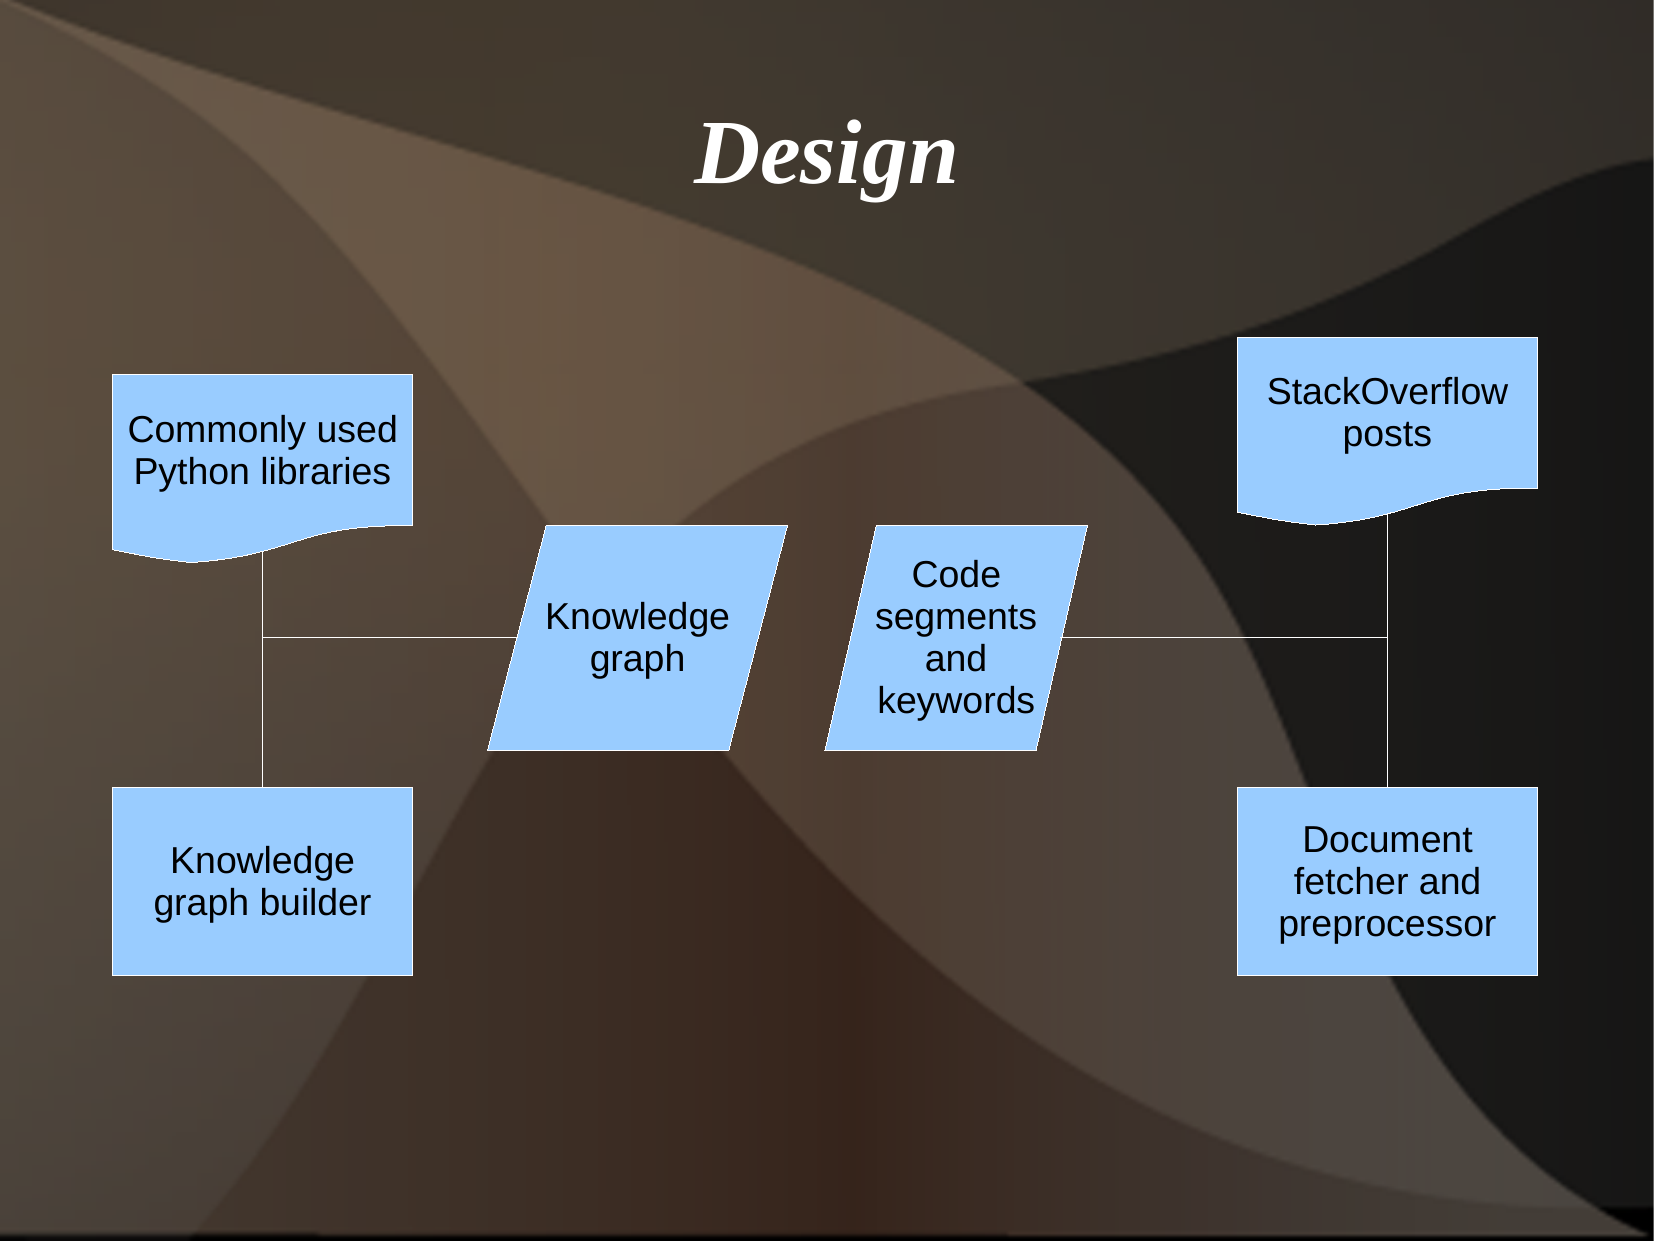

# Design
StackOverflow
posts
Commonly used
Python libraries
Knowledge
graph
Code
segments
and
keywords
Knowledge
graph builder
Document
fetcher and
preprocessor